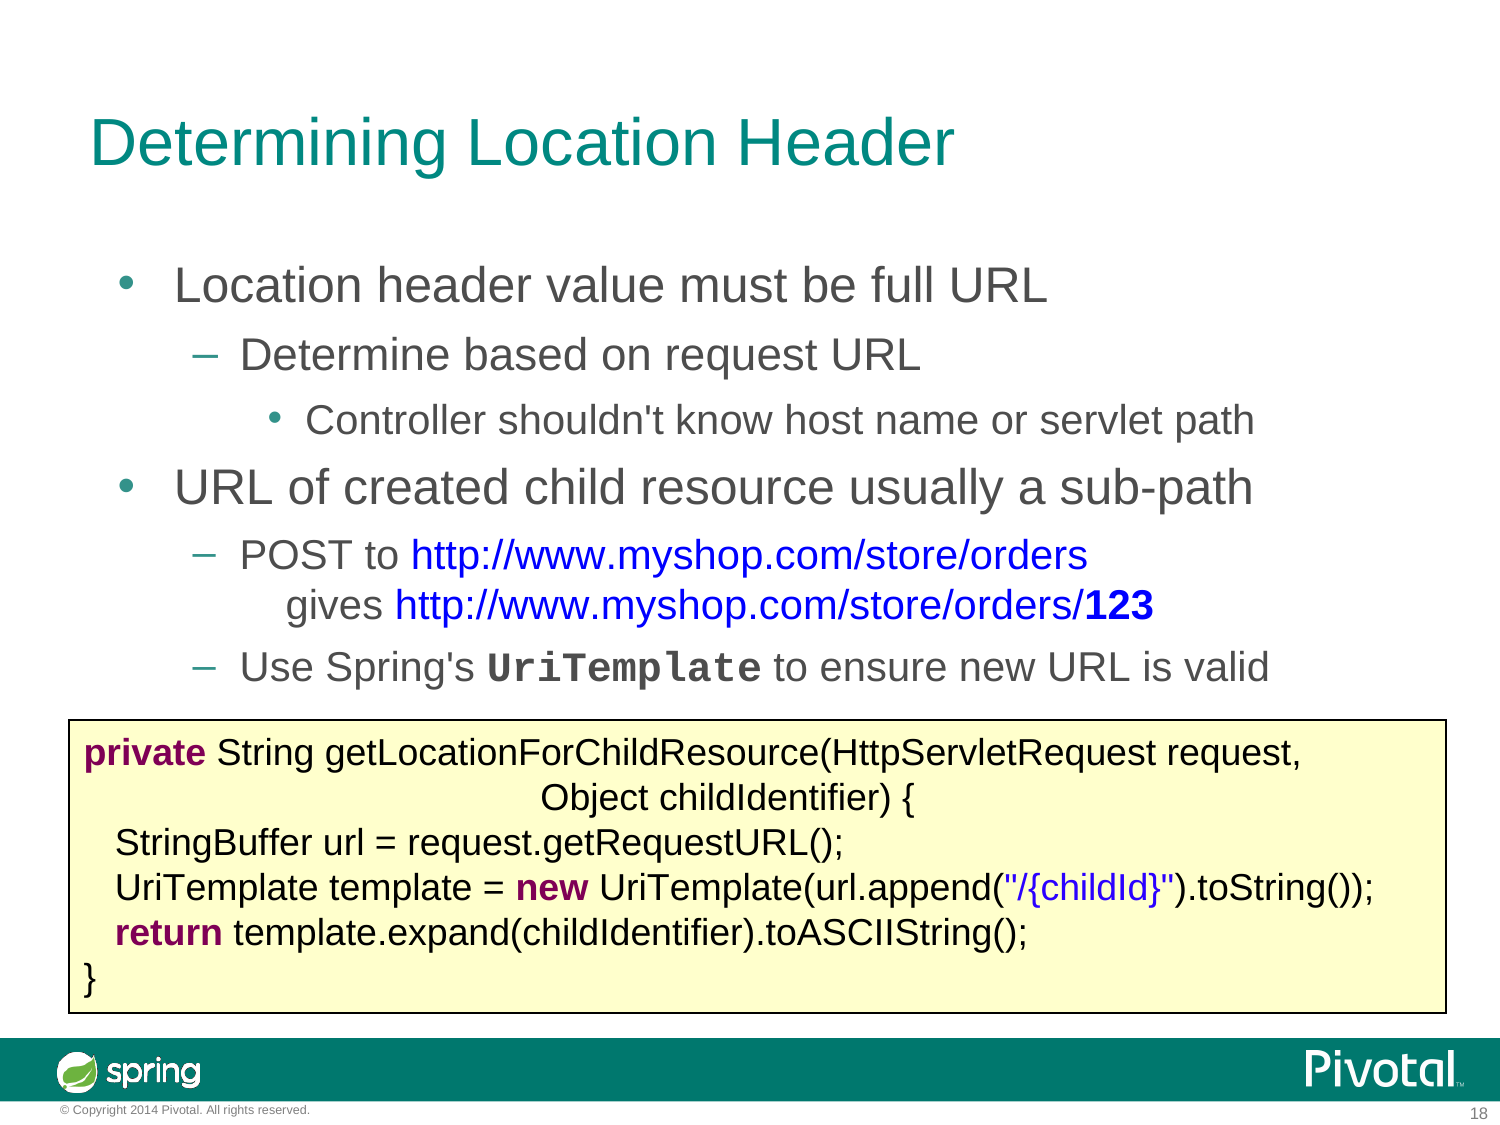

# Determining Location Header
Location header value must be full URL
Determine based on request URL
Controller shouldn't know host name or servlet path
URL of created child resource usually a sub-path
POST to http://www.myshop.com/store/orders
 gives http://www.myshop.com/store/orders/123
Use Spring's UriTemplate to ensure new URL is valid
private String getLocationForChildResource(HttpServletRequest request,
				 Object childIdentifier) {
 StringBuffer url = request.getRequestURL();
 UriTemplate template = new UriTemplate(url.append("/{childId}").toString());
 return template.expand(childIdentifier).toASCIIString();
}